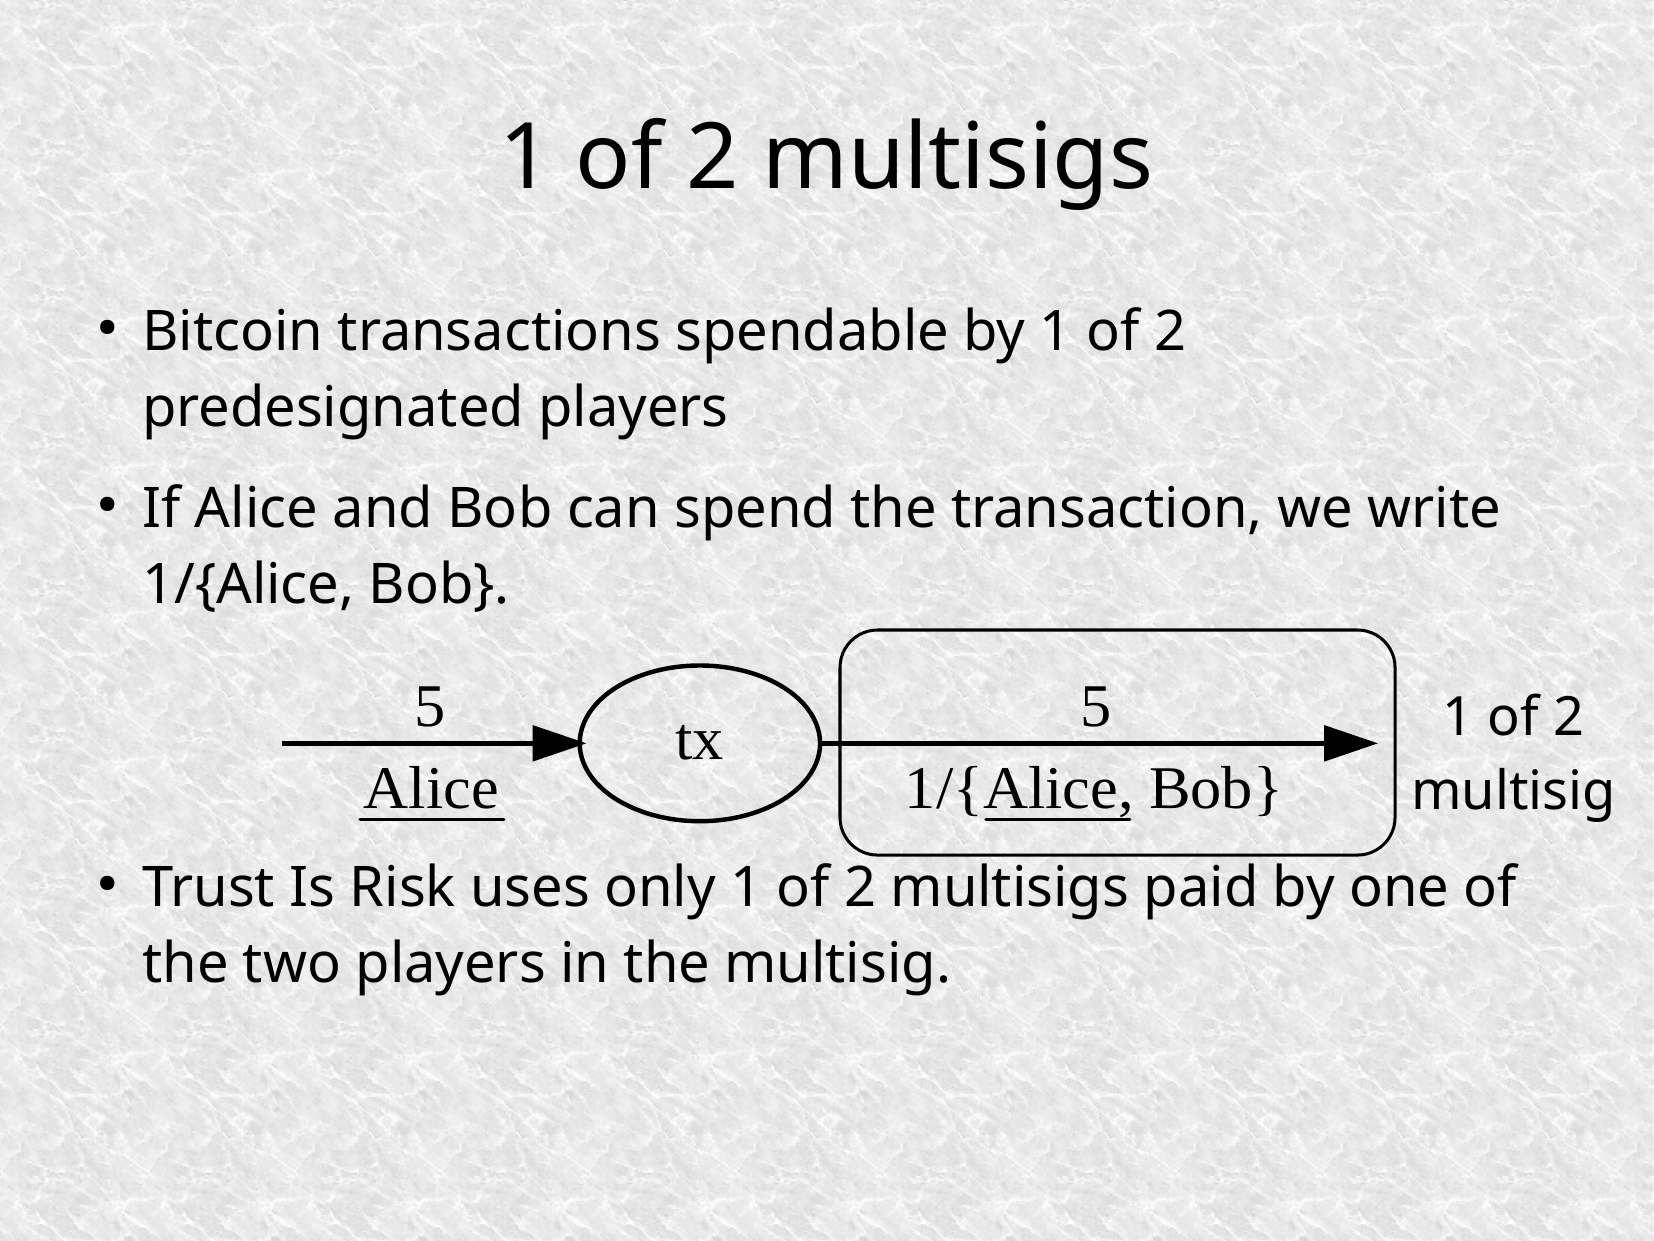

# 1 of 2 multisigs
Bitcoin transactions spendable by 1 of 2 predesignated players
If Alice and Bob can spend the transaction, we write 1/{Alice, Bob}.
Trust Is Risk uses only 1 of 2 multisigs paid by one of the two players in the multisig.
1 of 2 multisig